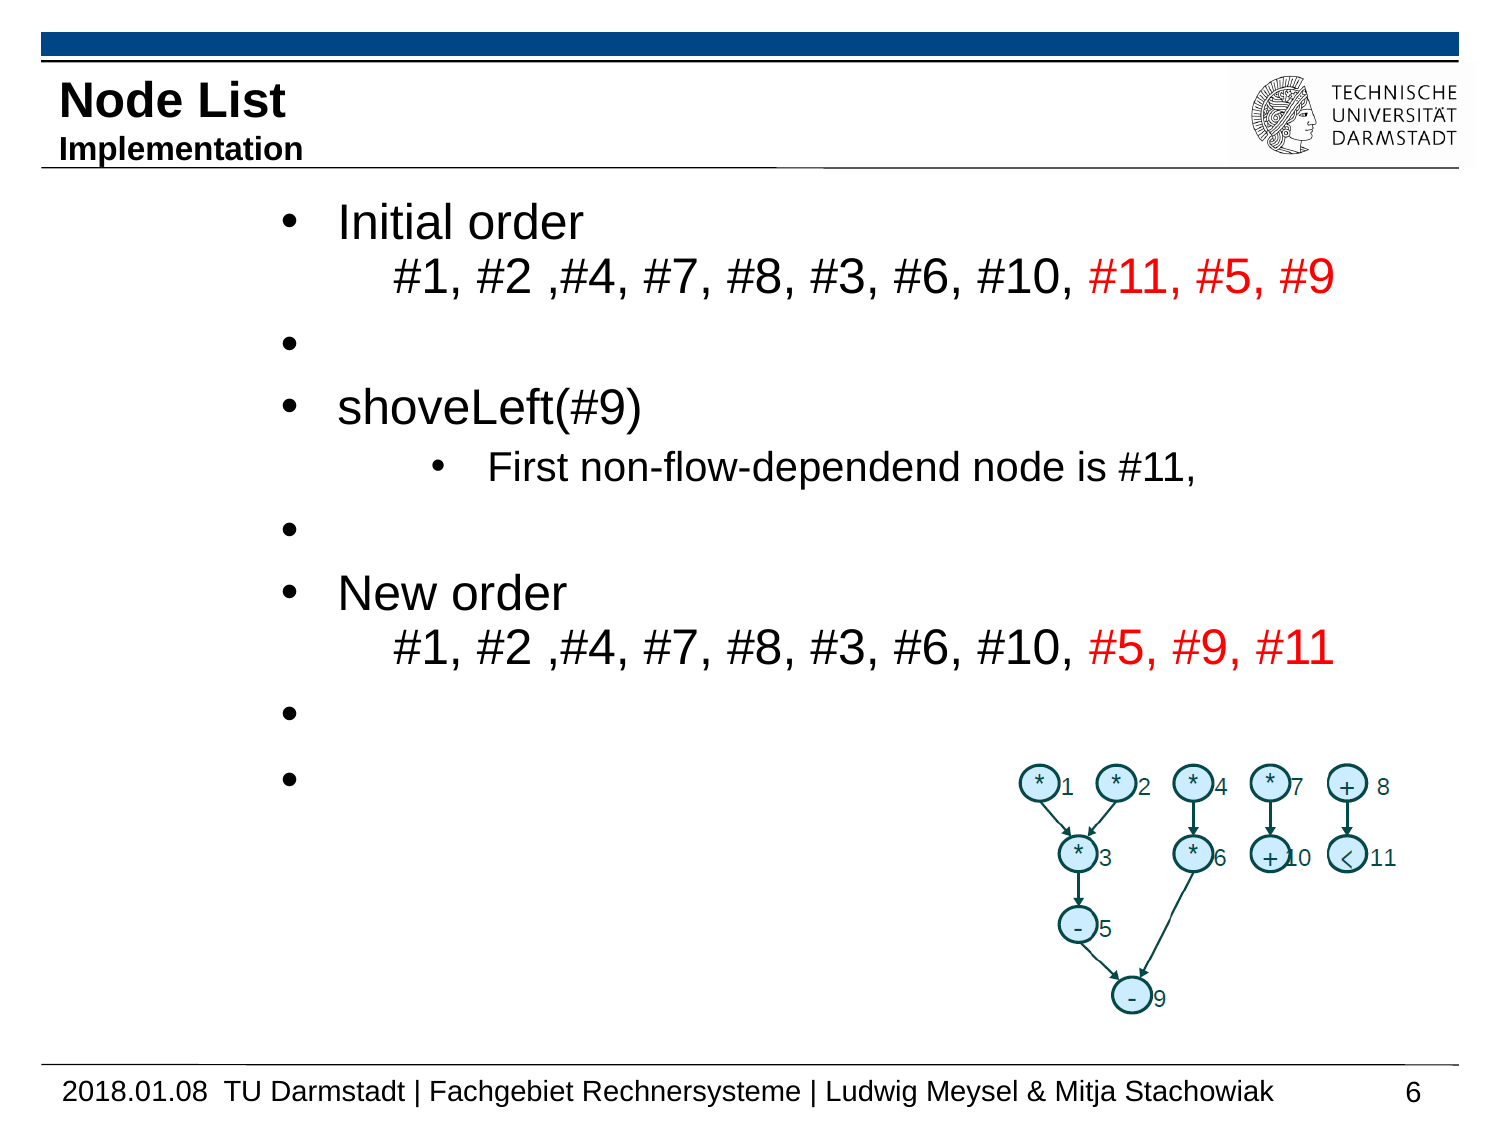

# Node List Implementation
Initial order
#1, #2 ,#4, #7, #8, #3, #6, #10, #11, #5, #9
shoveLeft(#9)
First non-flow-dependend node is #11,
New order
#1, #2 ,#4, #7, #8, #3, #6, #10, #5, #9, #11
TU Darmstadt | Fachgebiet Rechnersysteme | Ludwig Meysel & Mitja Stachowiak